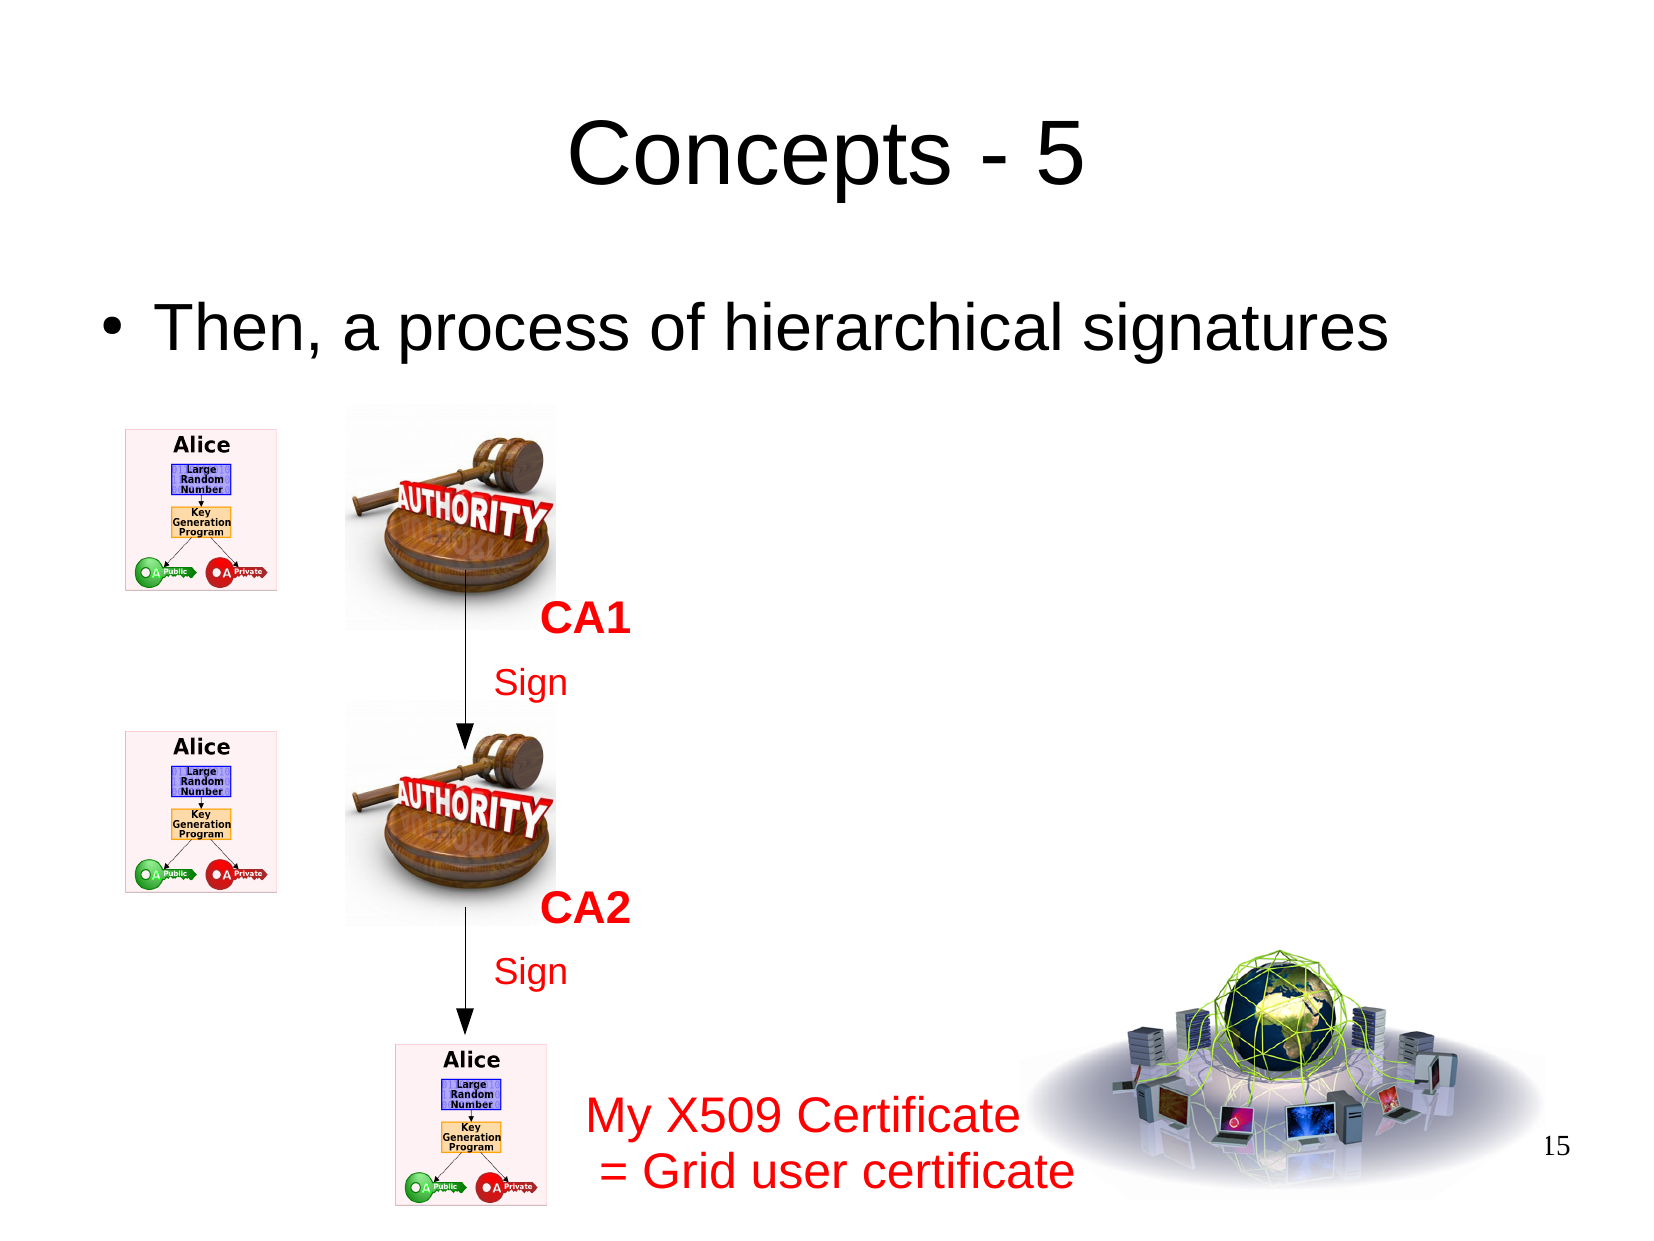

# Concepts - 5
Then, a process of hierarchical signatures
CA1
Sign
CA2
Sign
My X509 Certificate
 = Grid user certificate
15